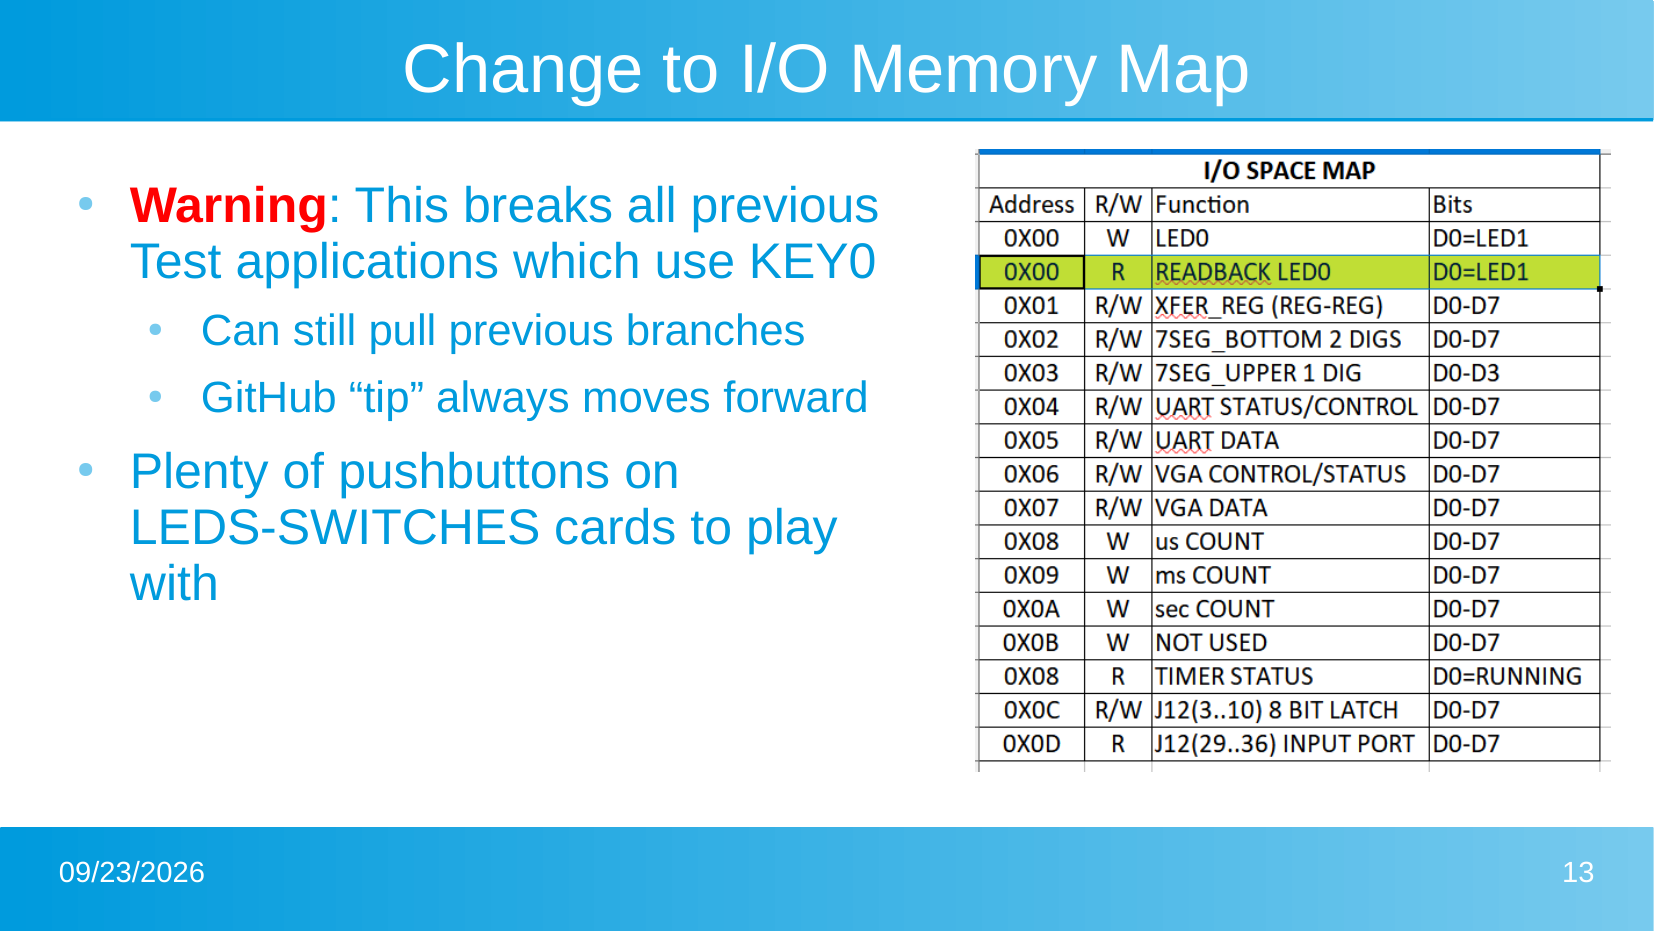

# Change to I/O Memory Map
Warning: This breaks all previous Test applications which use KEY0
Can still pull previous branches
GitHub “tip” always moves forward
Plenty of pushbuttons on
LEDS-SWITCHES cards to play with
13